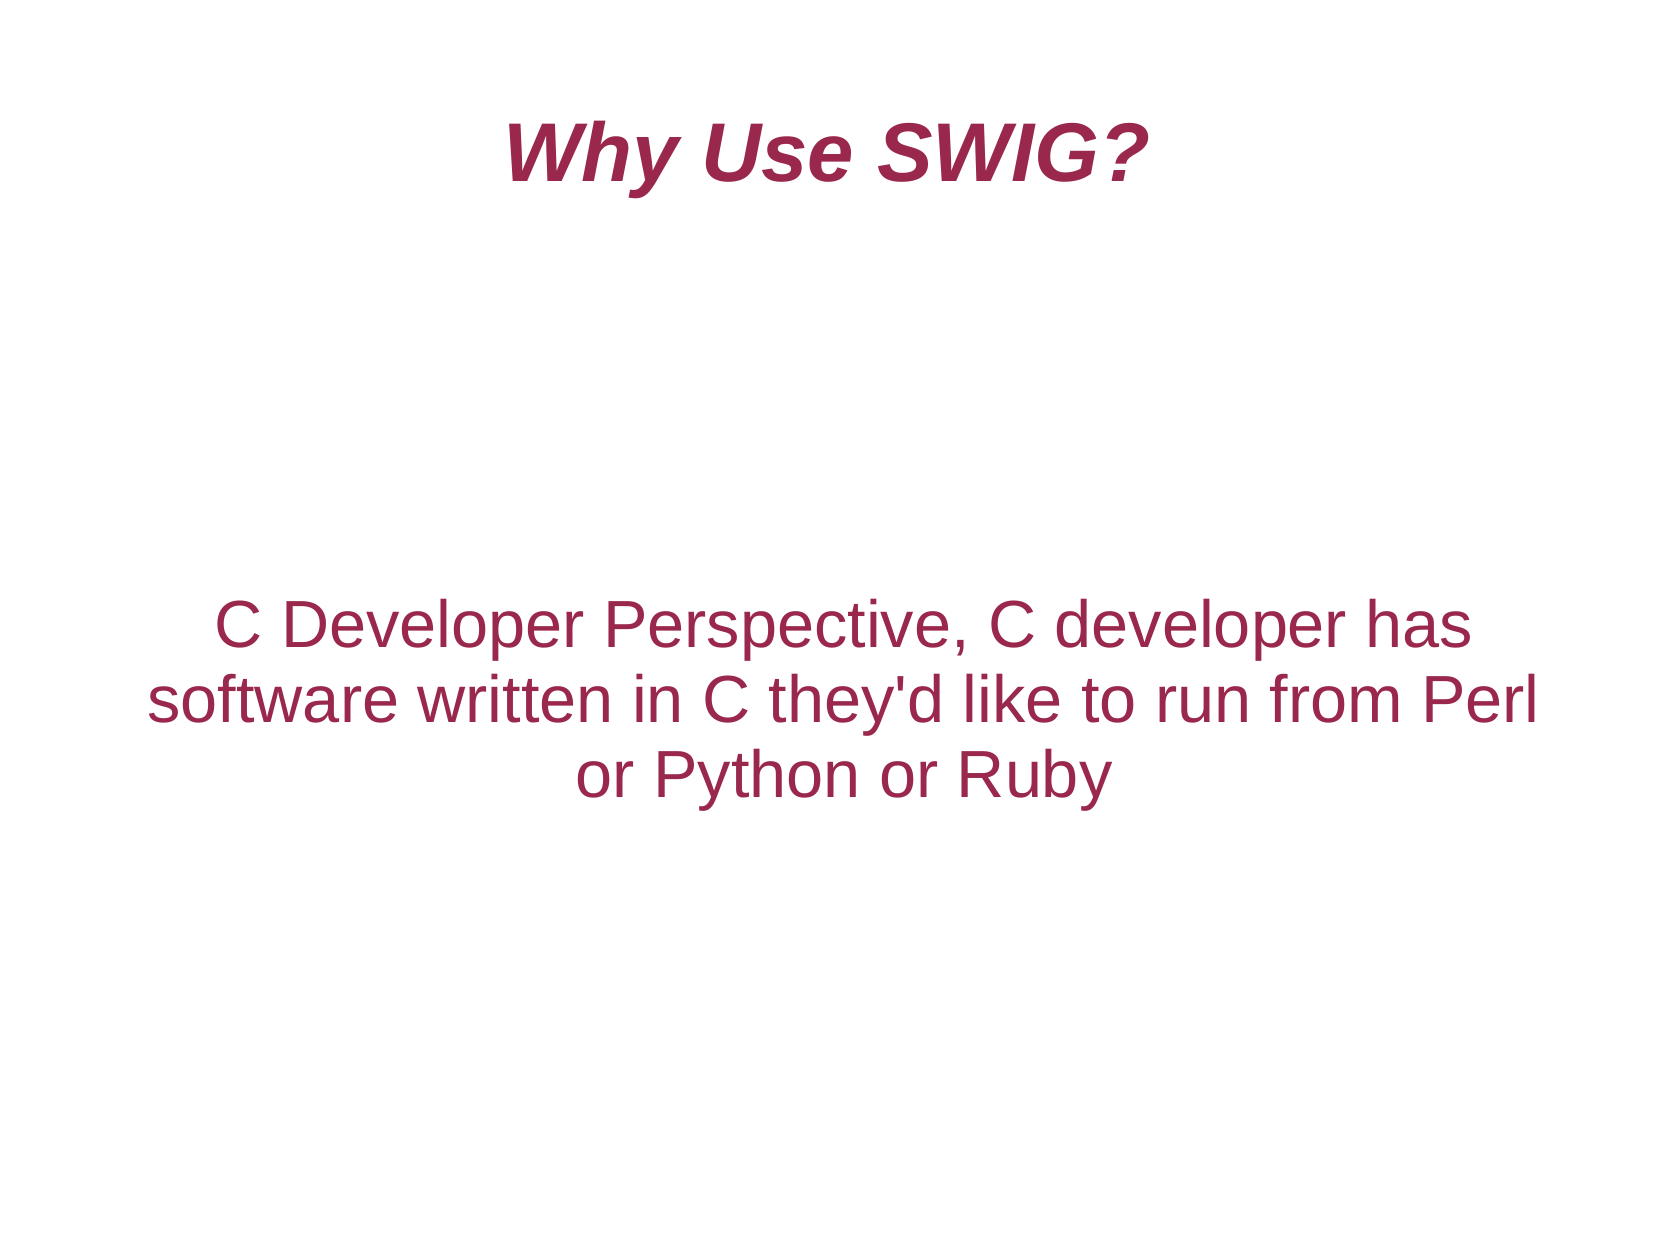

# Why Use SWIG?
C Developer Perspective, C developer has software written in C they'd like to run from Perl or Python or Ruby